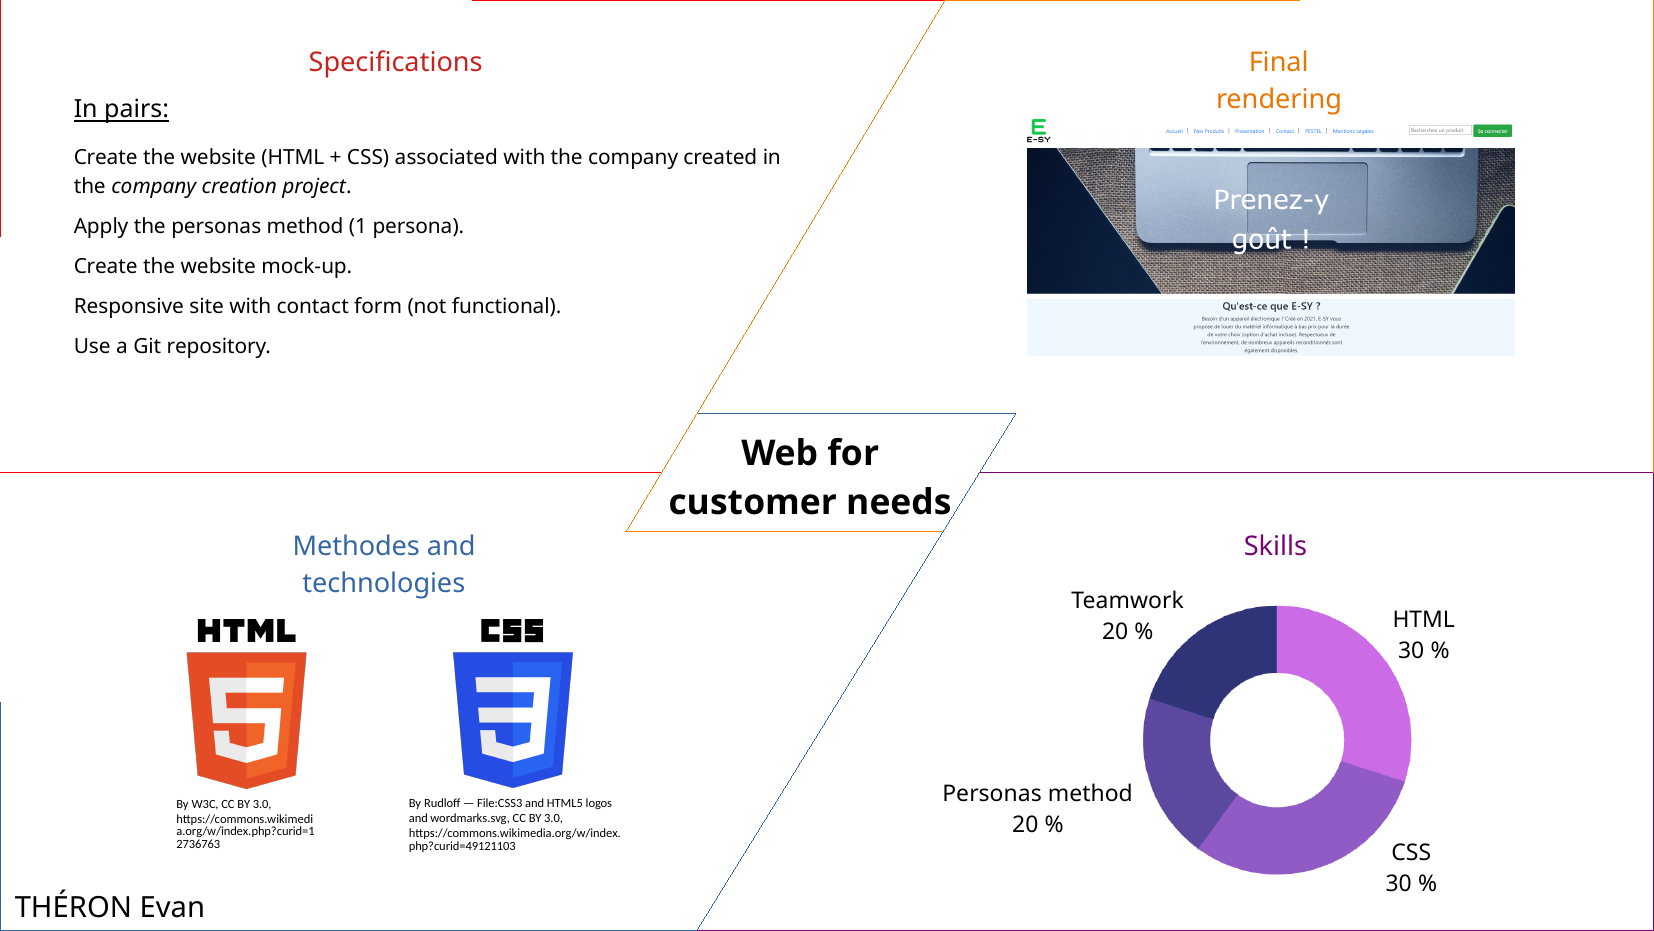

Specifications
Final rendering
In pairs:
Create the website (HTML + CSS) associated with the company created in the company creation project.
Apply the personas method (1 persona).
Create the website mock-up.
Responsive site with contact form (not functional).
Use a Git repository.
Web for customer needs
Methodes and technologies
Skills
Teamwork
20 %
HTML
30 %
Personas method
20 %
By Rudloff — File:CSS3 and HTML5 logos and wordmarks.svg, CC BY 3.0, https://commons.wikimedia.org/w/index.php?curid=49121103
By W3C, CC BY 3.0, https://commons.wikimedia.org/w/index.php?curid=12736763
CSS
30 %
THÉRON Evan